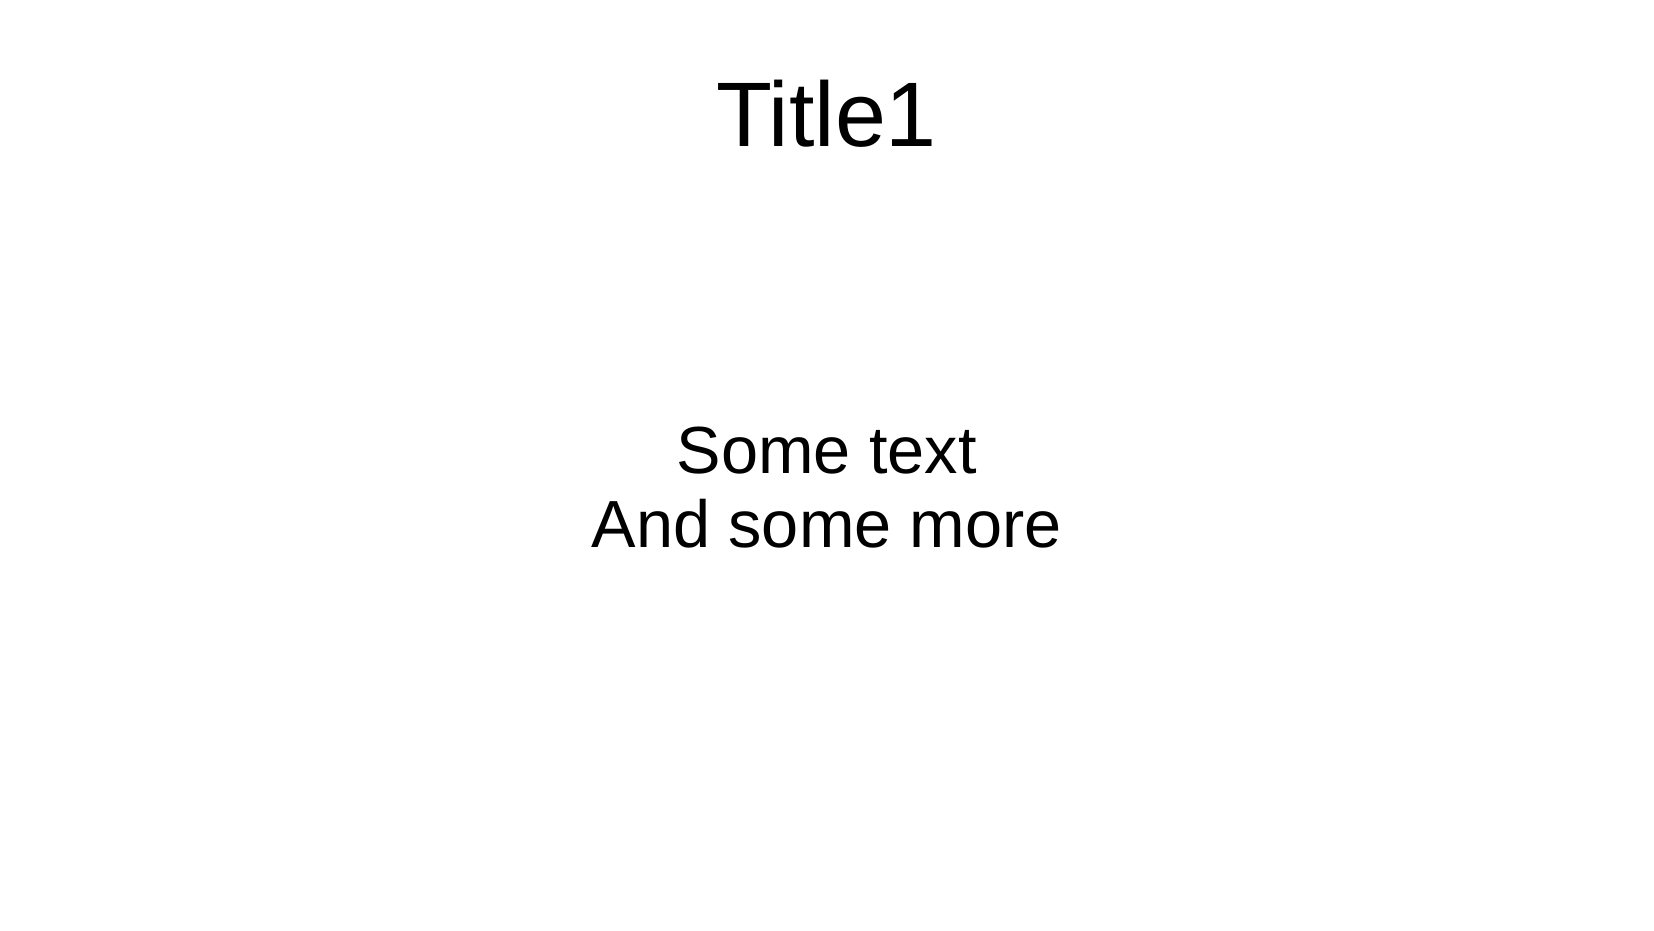

# Title1
Some text
And some more